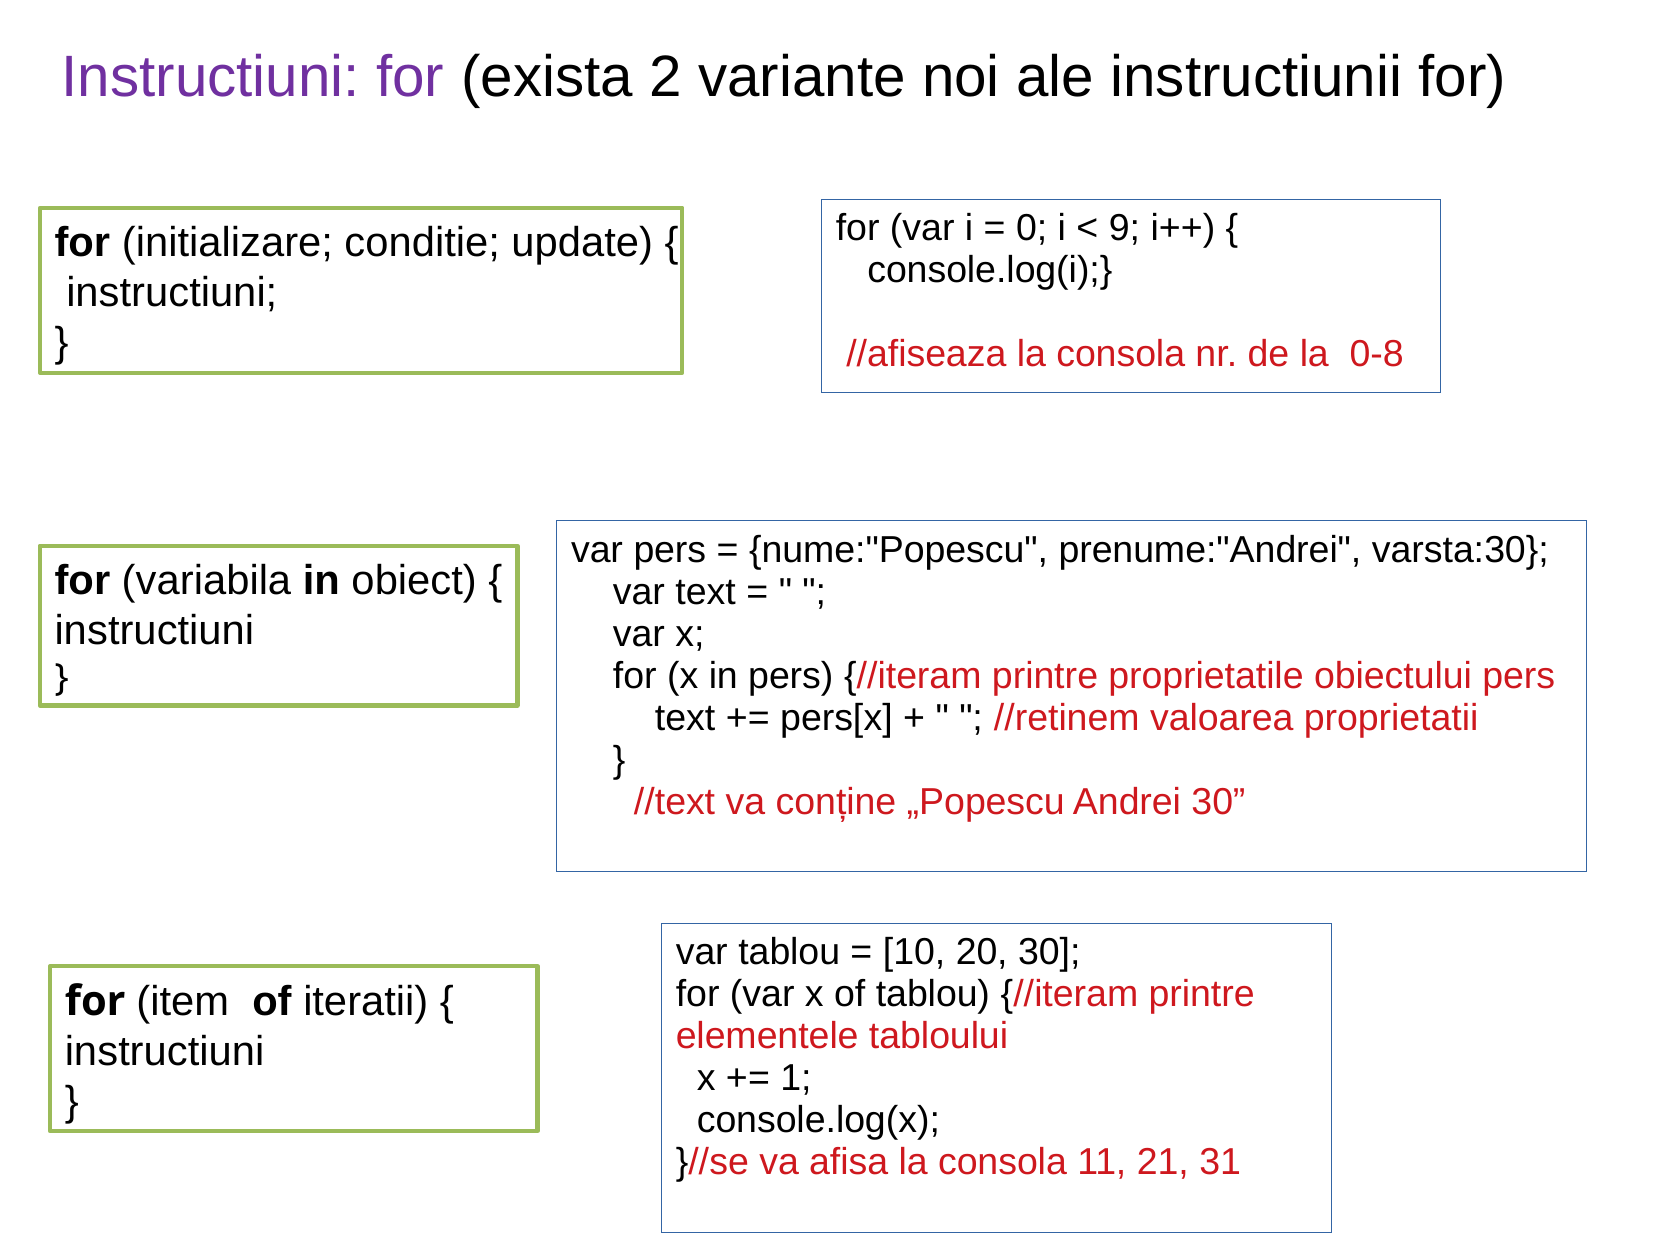

Instructiuni: for (exista 2 variante noi ale instructiunii for)
for (var i = 0; i < 9; i++) {
 console.log(i);}
 //afiseaza la consola nr. de la 0-8
for (initializare; conditie; update) {
 instructiuni;
}
var pers = {nume:"Popescu", prenume:"Andrei", varsta:30};
 var text = " ";
 var x;
 for (x in pers) {//iteram printre proprietatile obiectului pers
 text += pers[x] + " "; //retinem valoarea proprietatii
 }
 //text va conține „Popescu Andrei 30”
for (variabila in obiect) {
instructiuni
}
var tablou = [10, 20, 30];
for (var x of tablou) {//iteram printre elementele tabloului
 x += 1;
 console.log(x);
}//se va afisa la consola 11, 21, 31
for (item of iteratii) {
instructiuni
}